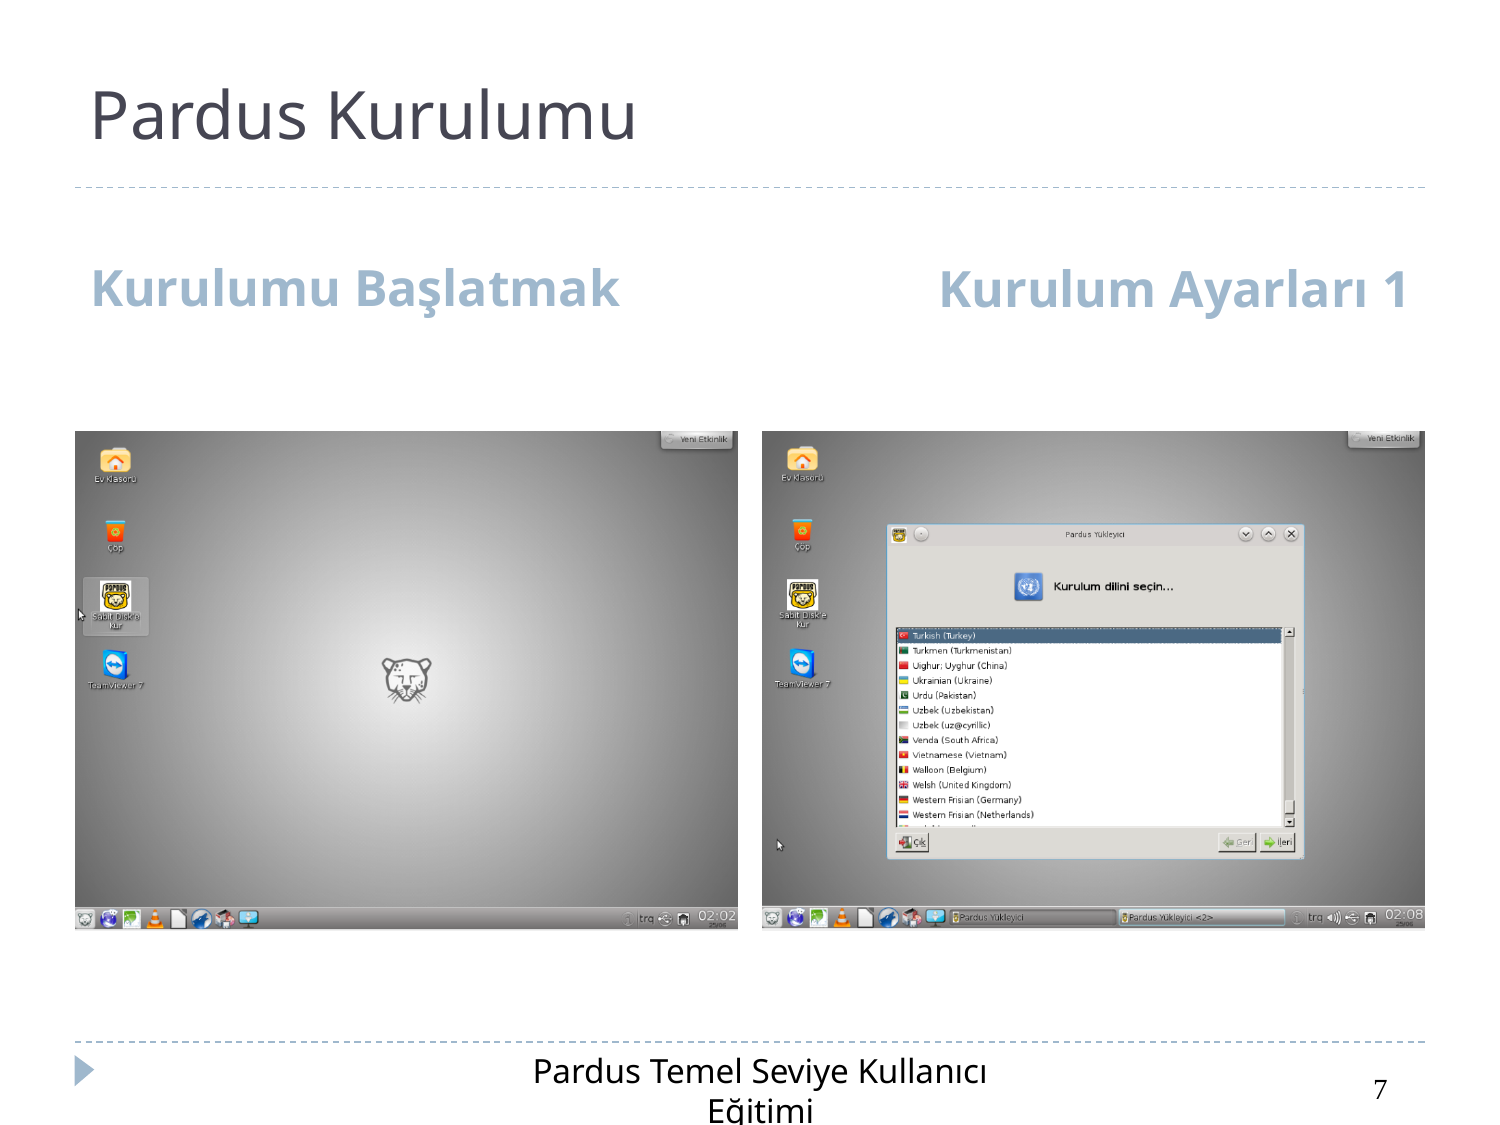

# Pardus Kurulumu
Kurulumu Başlatmak
Kurulum Ayarları 1